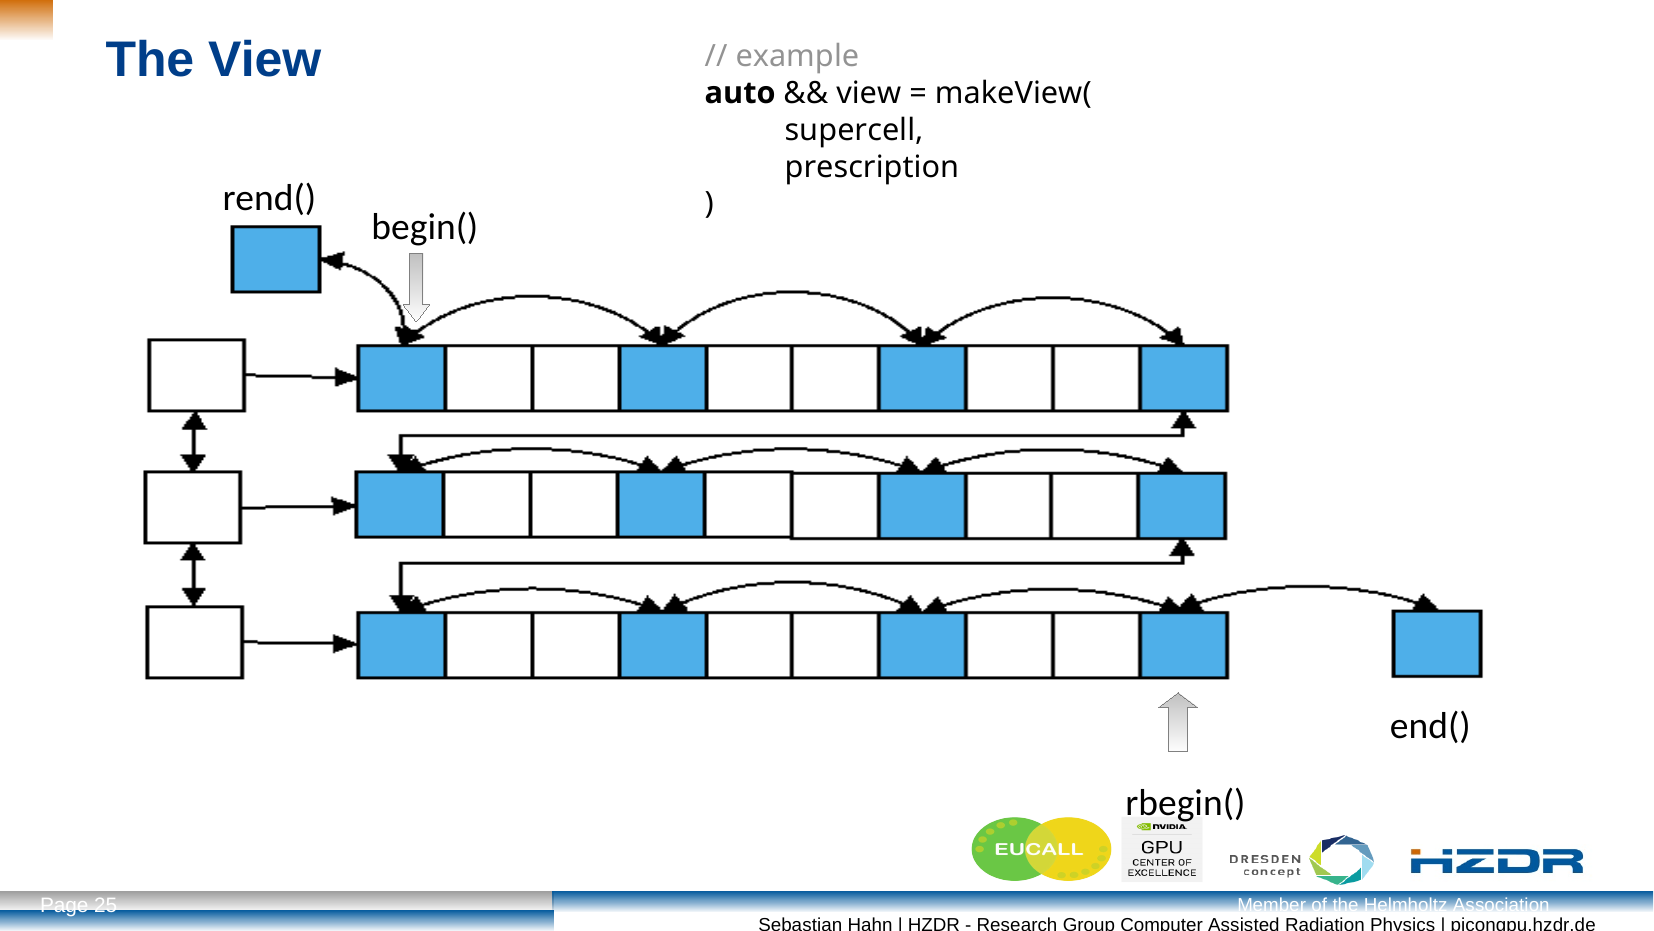

# The View
// example
auto && view = makeView(
 supercell,
 prescription
)
rend()
begin()
end()
rbegin()